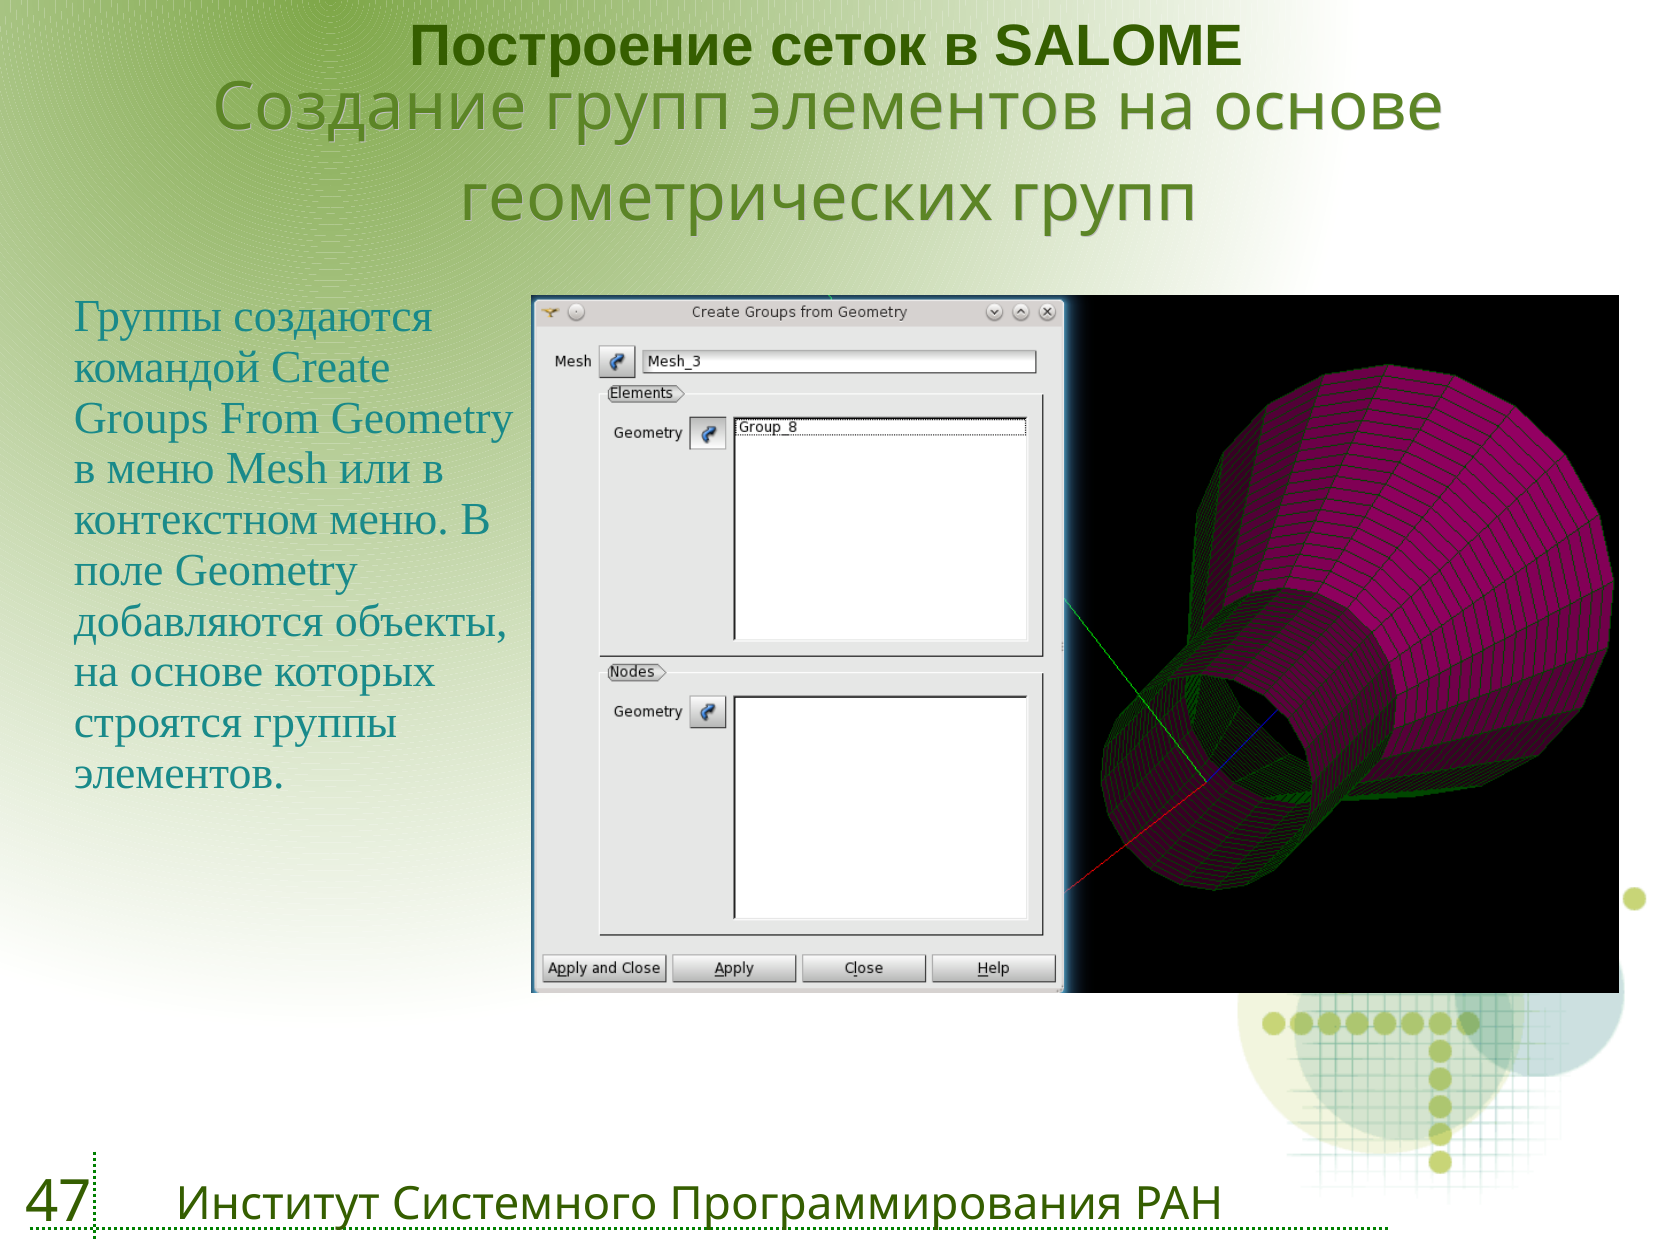

Создание групп элементов на основе геометрических групп
Группы создаются командой Create Groups From Geometry в меню Mesh или в контекстном меню. В поле Geometry добавляются объекты, на основе которых строятся группы элементов.